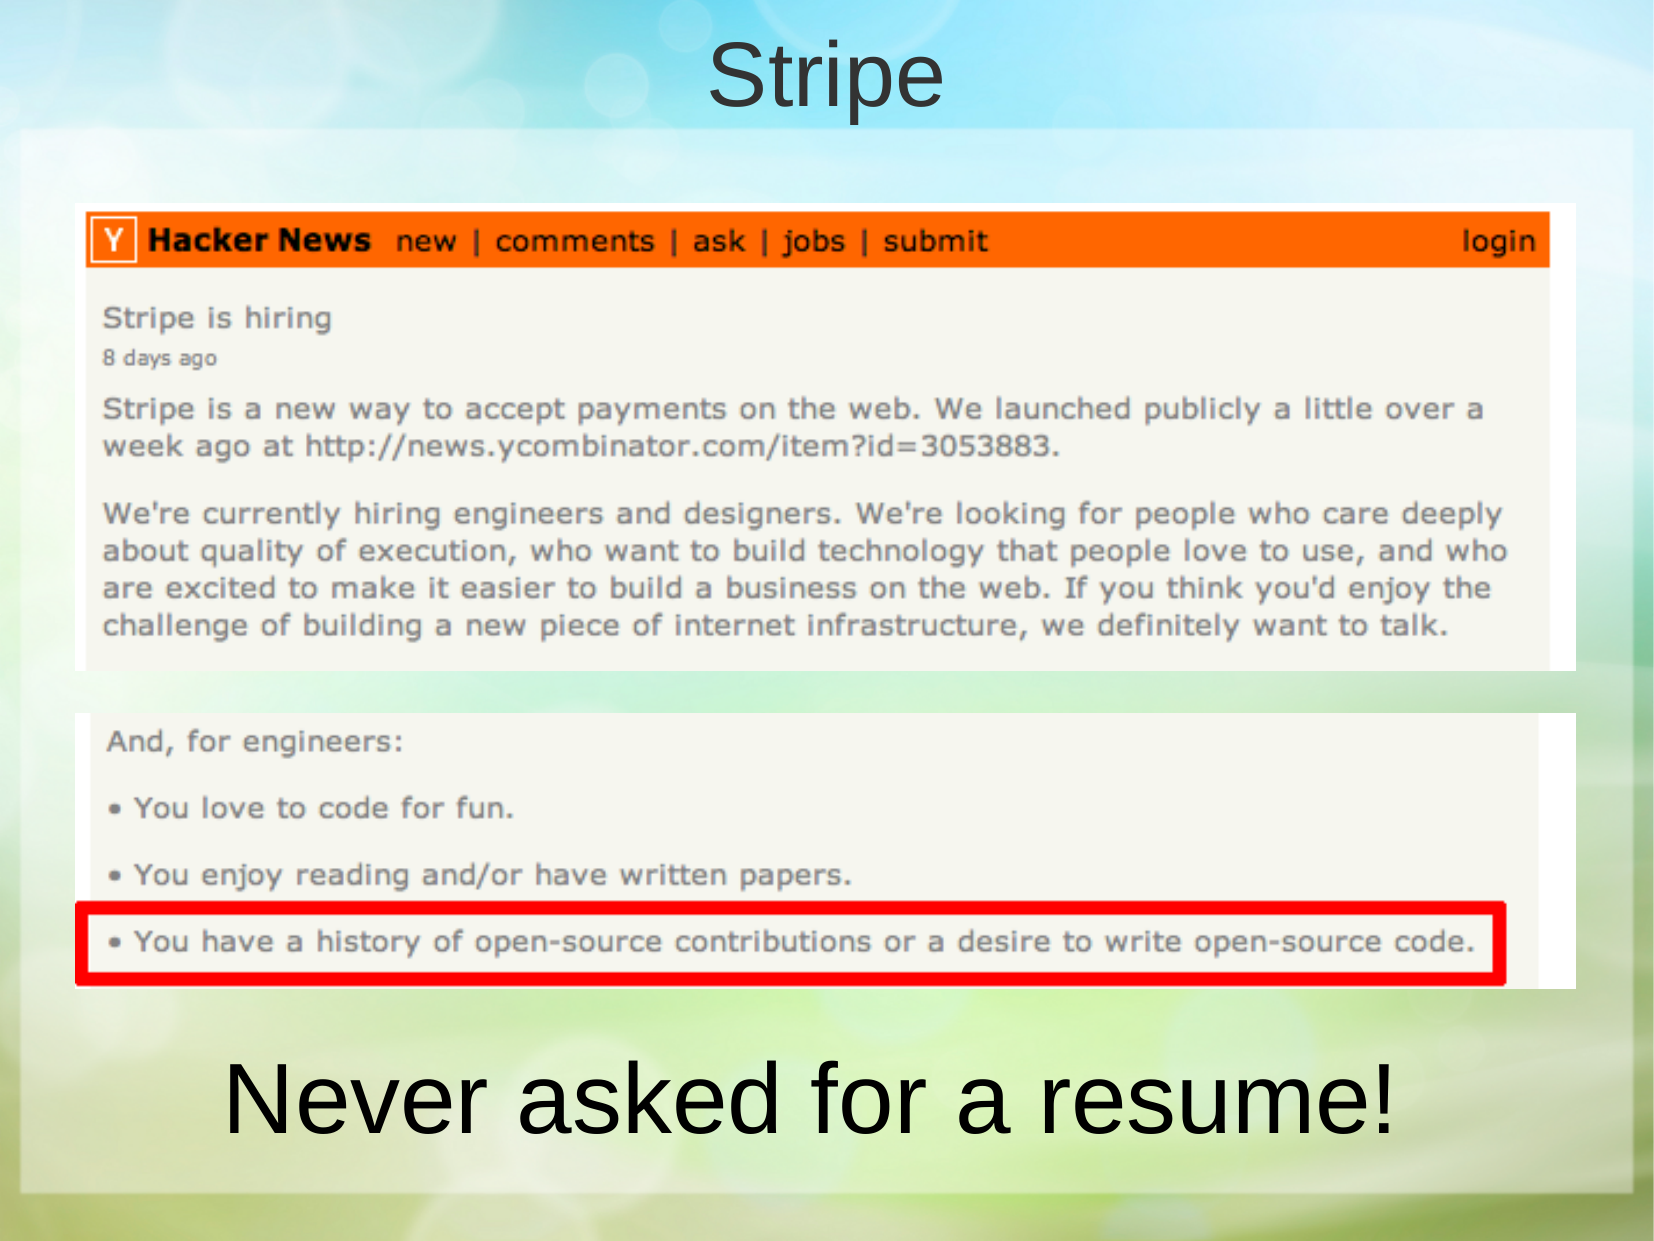

# Stripe
Never asked for a resume!